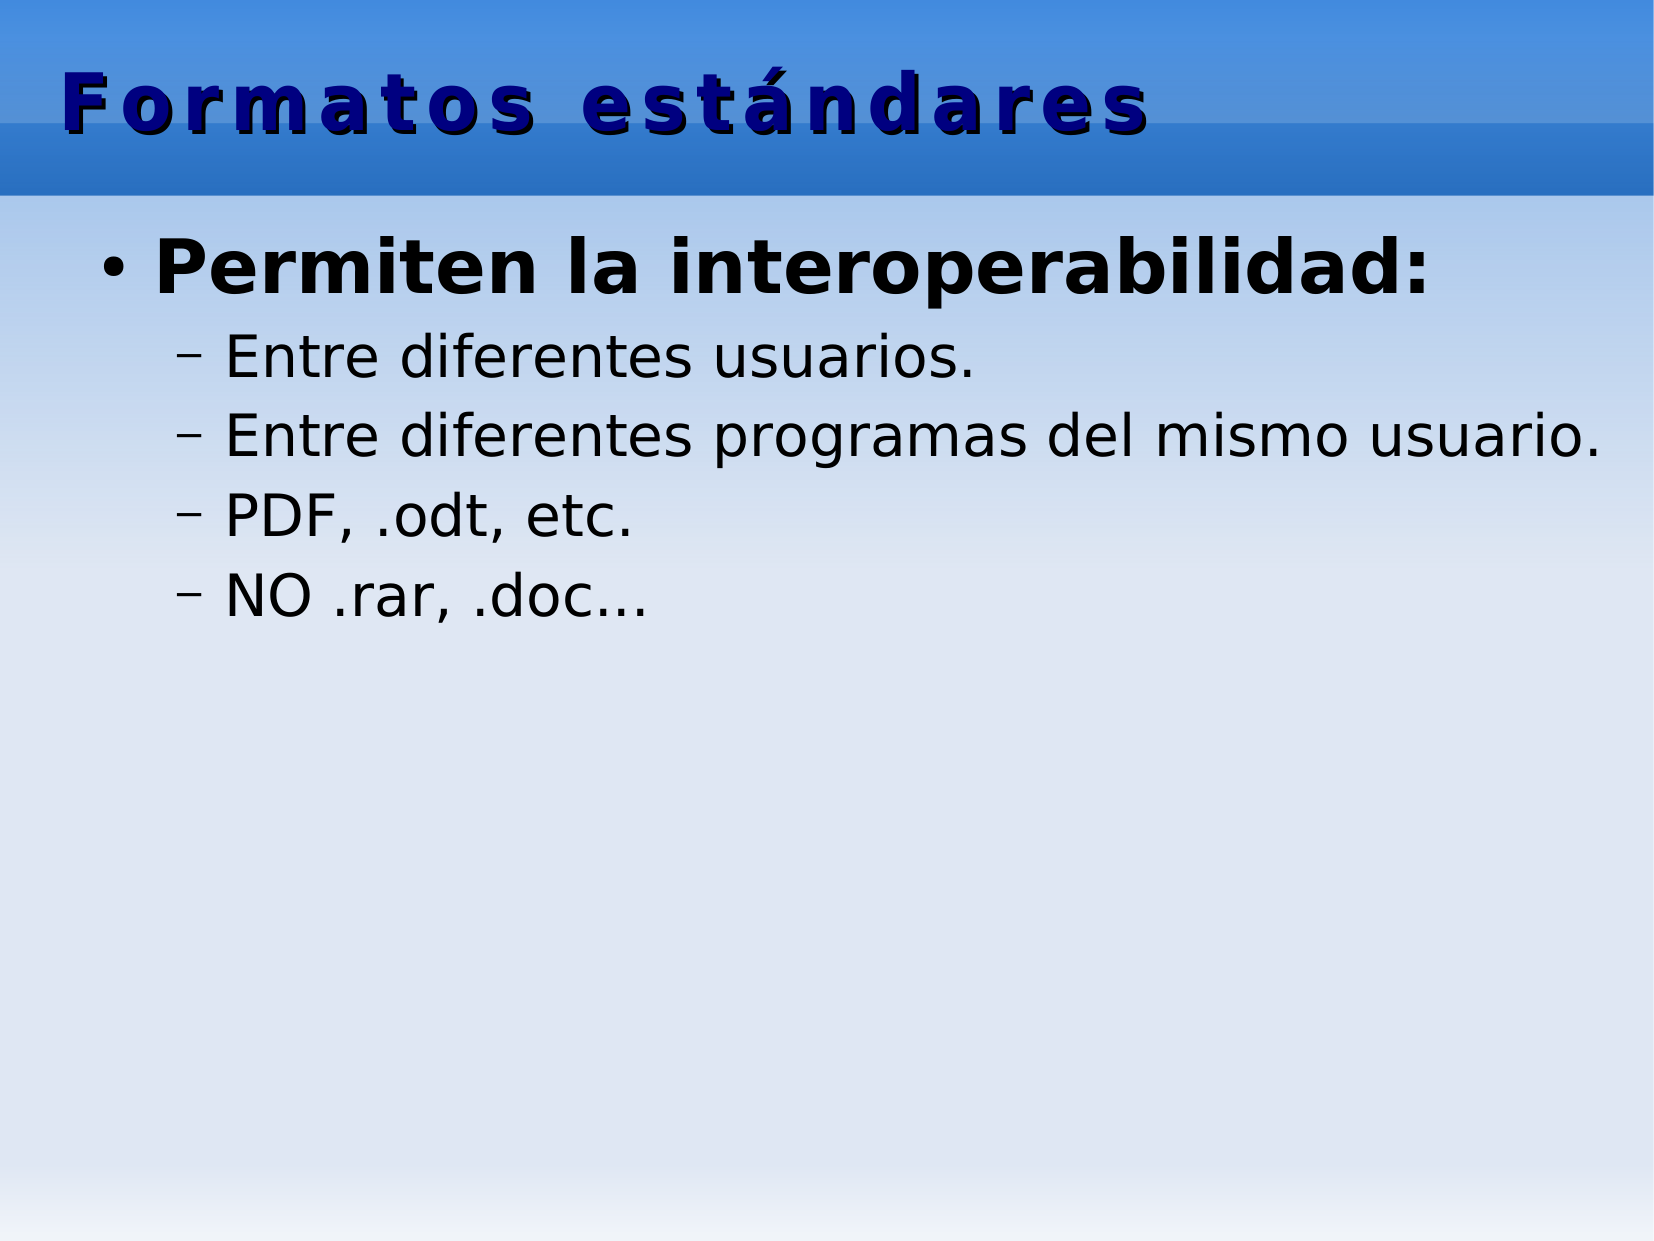

# Formatos estándares
Permiten la interoperabilidad:
Entre diferentes usuarios.
Entre diferentes programas del mismo usuario.
PDF, .odt, etc.
NO .rar, .doc...